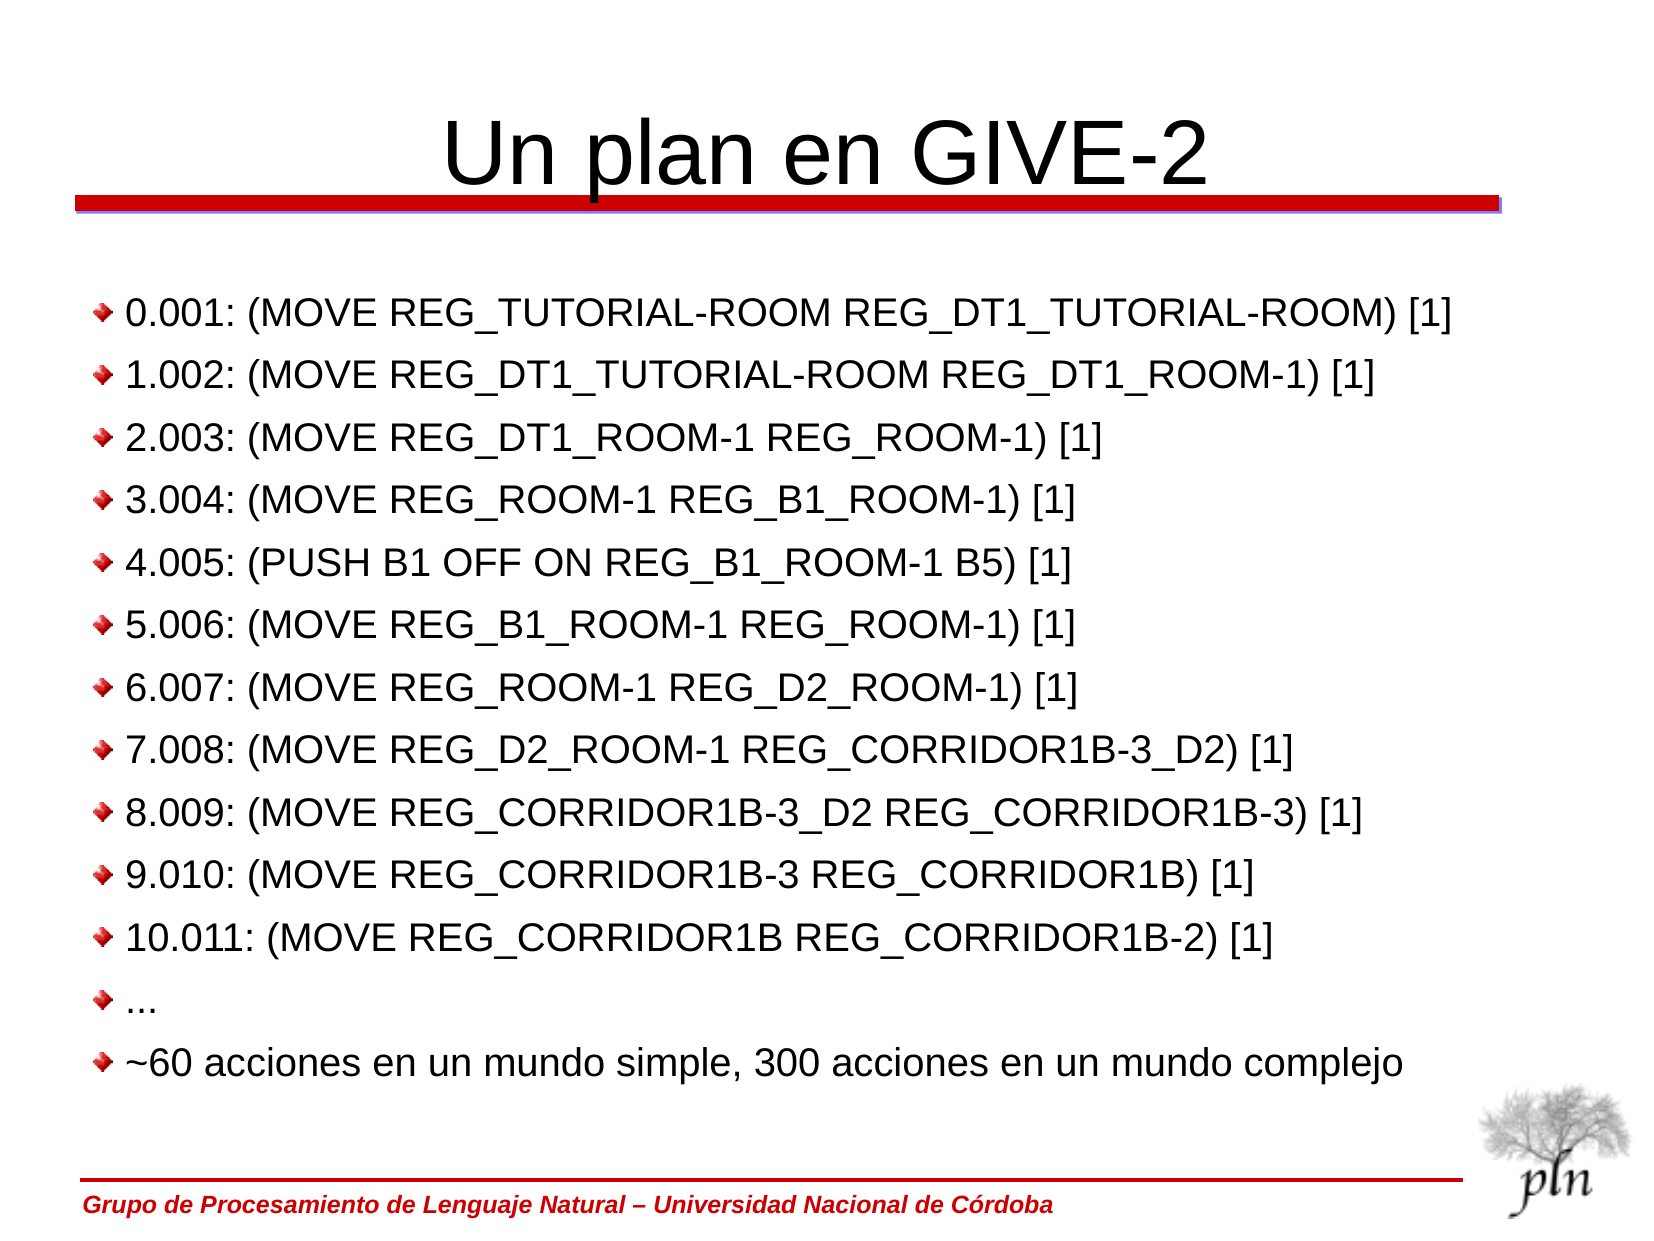

# Un plan en GIVE-2
0.001: (MOVE REG_TUTORIAL-ROOM REG_DT1_TUTORIAL-ROOM) [1]
1.002: (MOVE REG_DT1_TUTORIAL-ROOM REG_DT1_ROOM-1) [1]
2.003: (MOVE REG_DT1_ROOM-1 REG_ROOM-1) [1]
3.004: (MOVE REG_ROOM-1 REG_B1_ROOM-1) [1]
4.005: (PUSH B1 OFF ON REG_B1_ROOM-1 B5) [1]
5.006: (MOVE REG_B1_ROOM-1 REG_ROOM-1) [1]
6.007: (MOVE REG_ROOM-1 REG_D2_ROOM-1) [1]
7.008: (MOVE REG_D2_ROOM-1 REG_CORRIDOR1B-3_D2) [1]
8.009: (MOVE REG_CORRIDOR1B-3_D2 REG_CORRIDOR1B-3) [1]
9.010: (MOVE REG_CORRIDOR1B-3 REG_CORRIDOR1B) [1]
10.011: (MOVE REG_CORRIDOR1B REG_CORRIDOR1B-2) [1]
...
~60 acciones en un mundo simple, 300 acciones en un mundo complejo